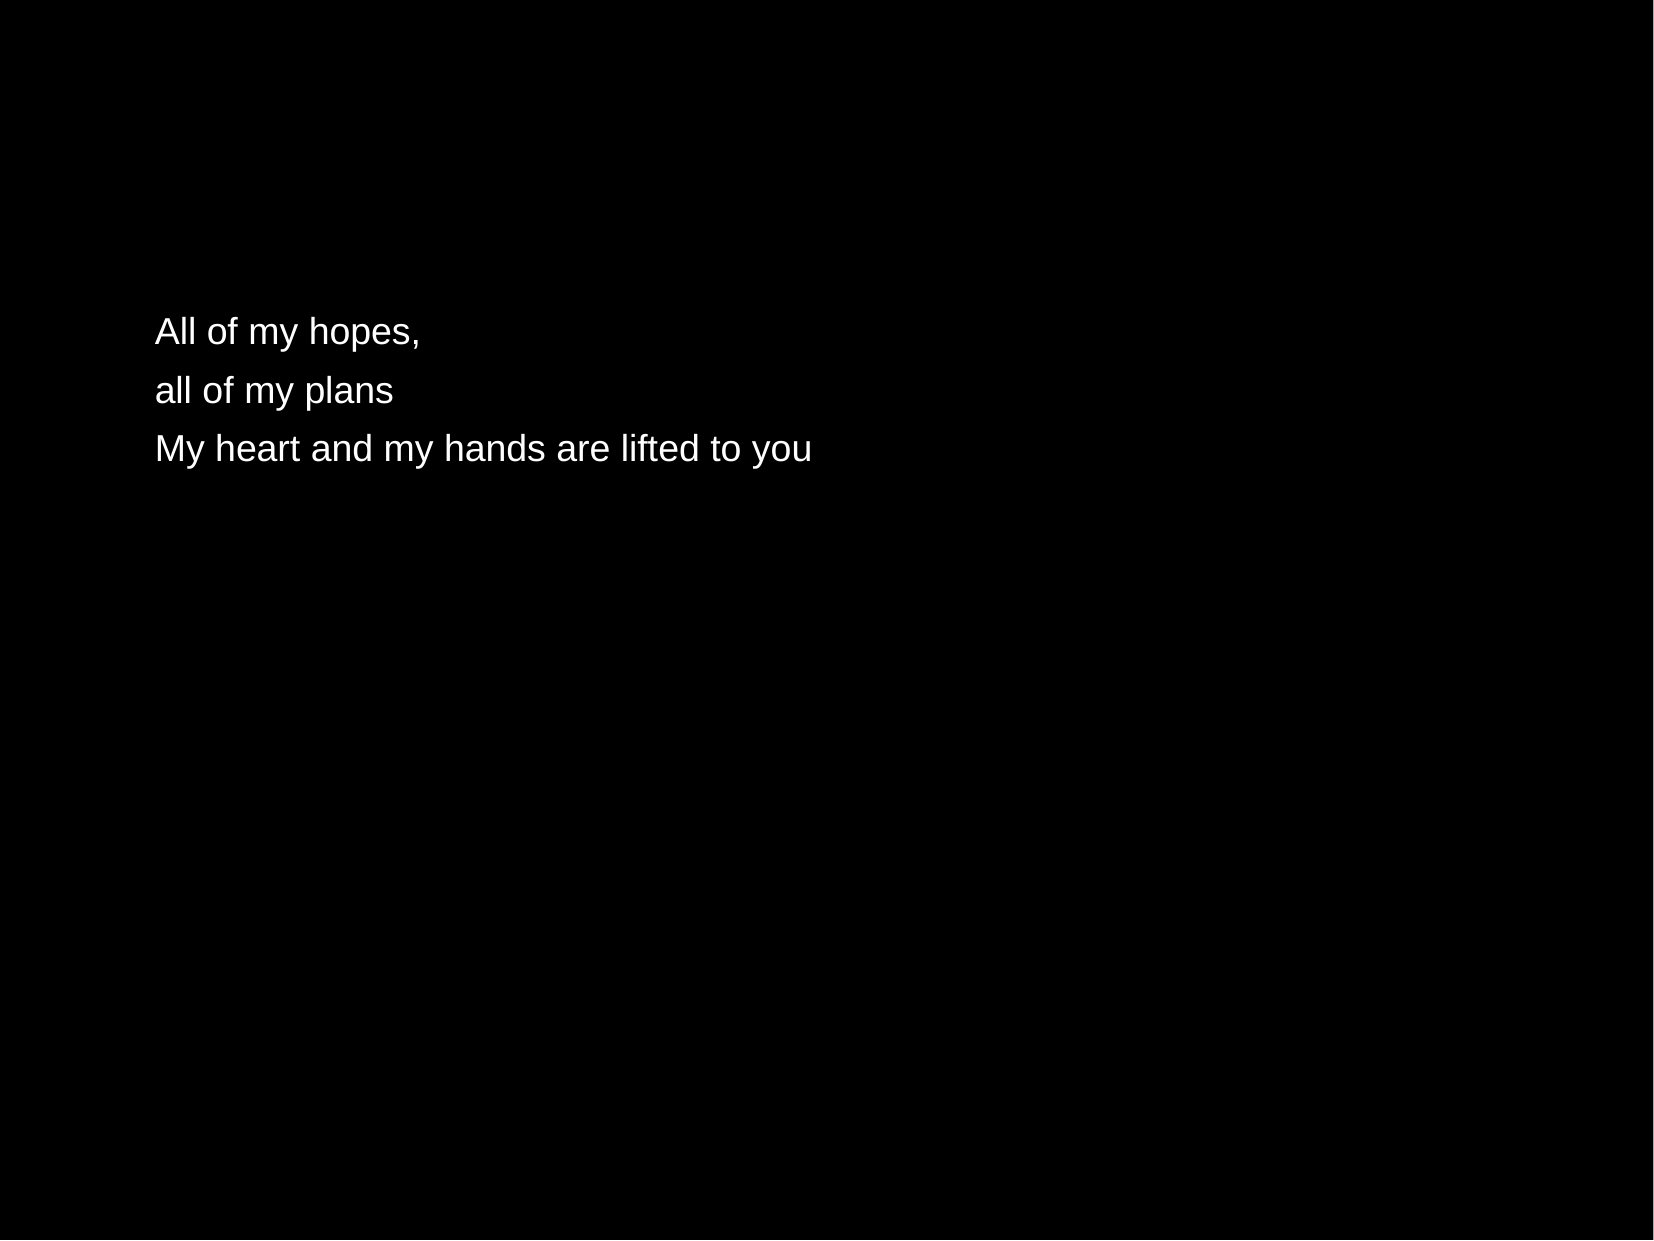

#
All of my hopes,
all of my plans
My heart and my hands are lifted to you